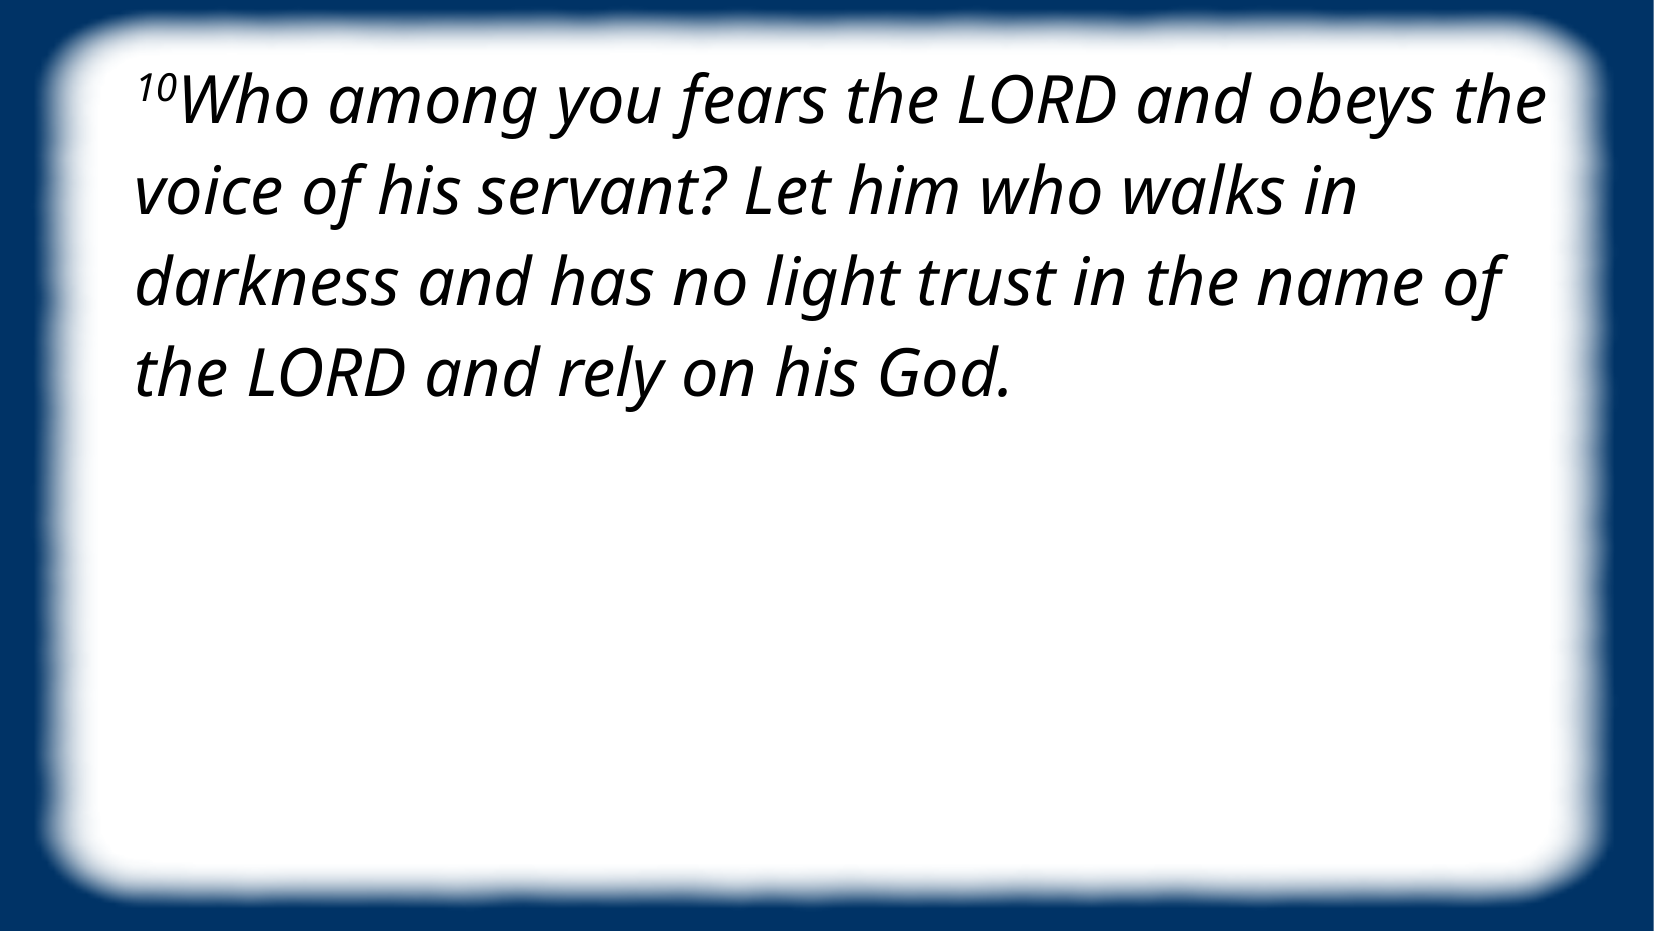

10Who among you fears the LORD and obeys the voice of his servant? Let him who walks in darkness and has no light trust in the name of the LORD and rely on his God.